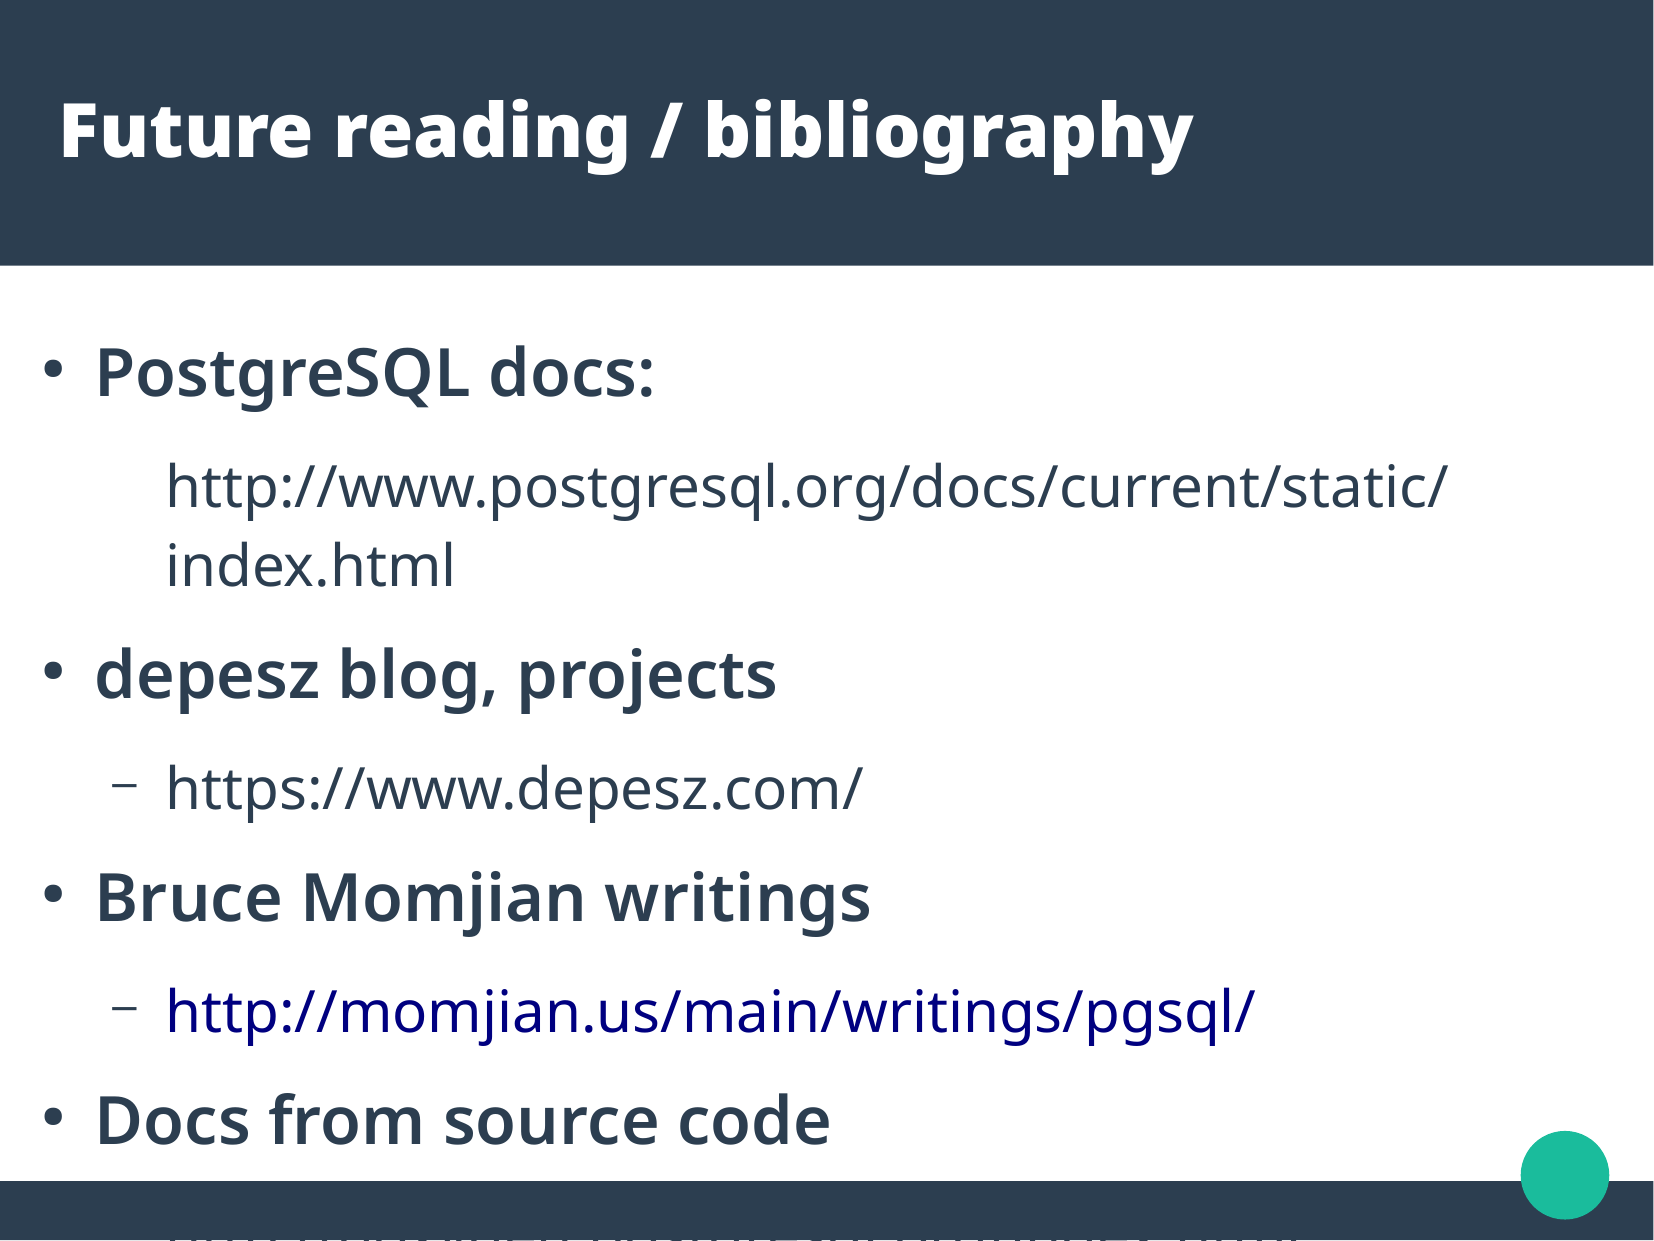

# Future reading / bibliography
PostgreSQL docs:
http://www.postgresql.org/docs/current/static/index.html
depesz blog, projects
https://www.depesz.com/
Bruce Momjian writings
http://momjian.us/main/writings/pgsql/
Docs from source code
http://doxygen.postgresql.org/index.html